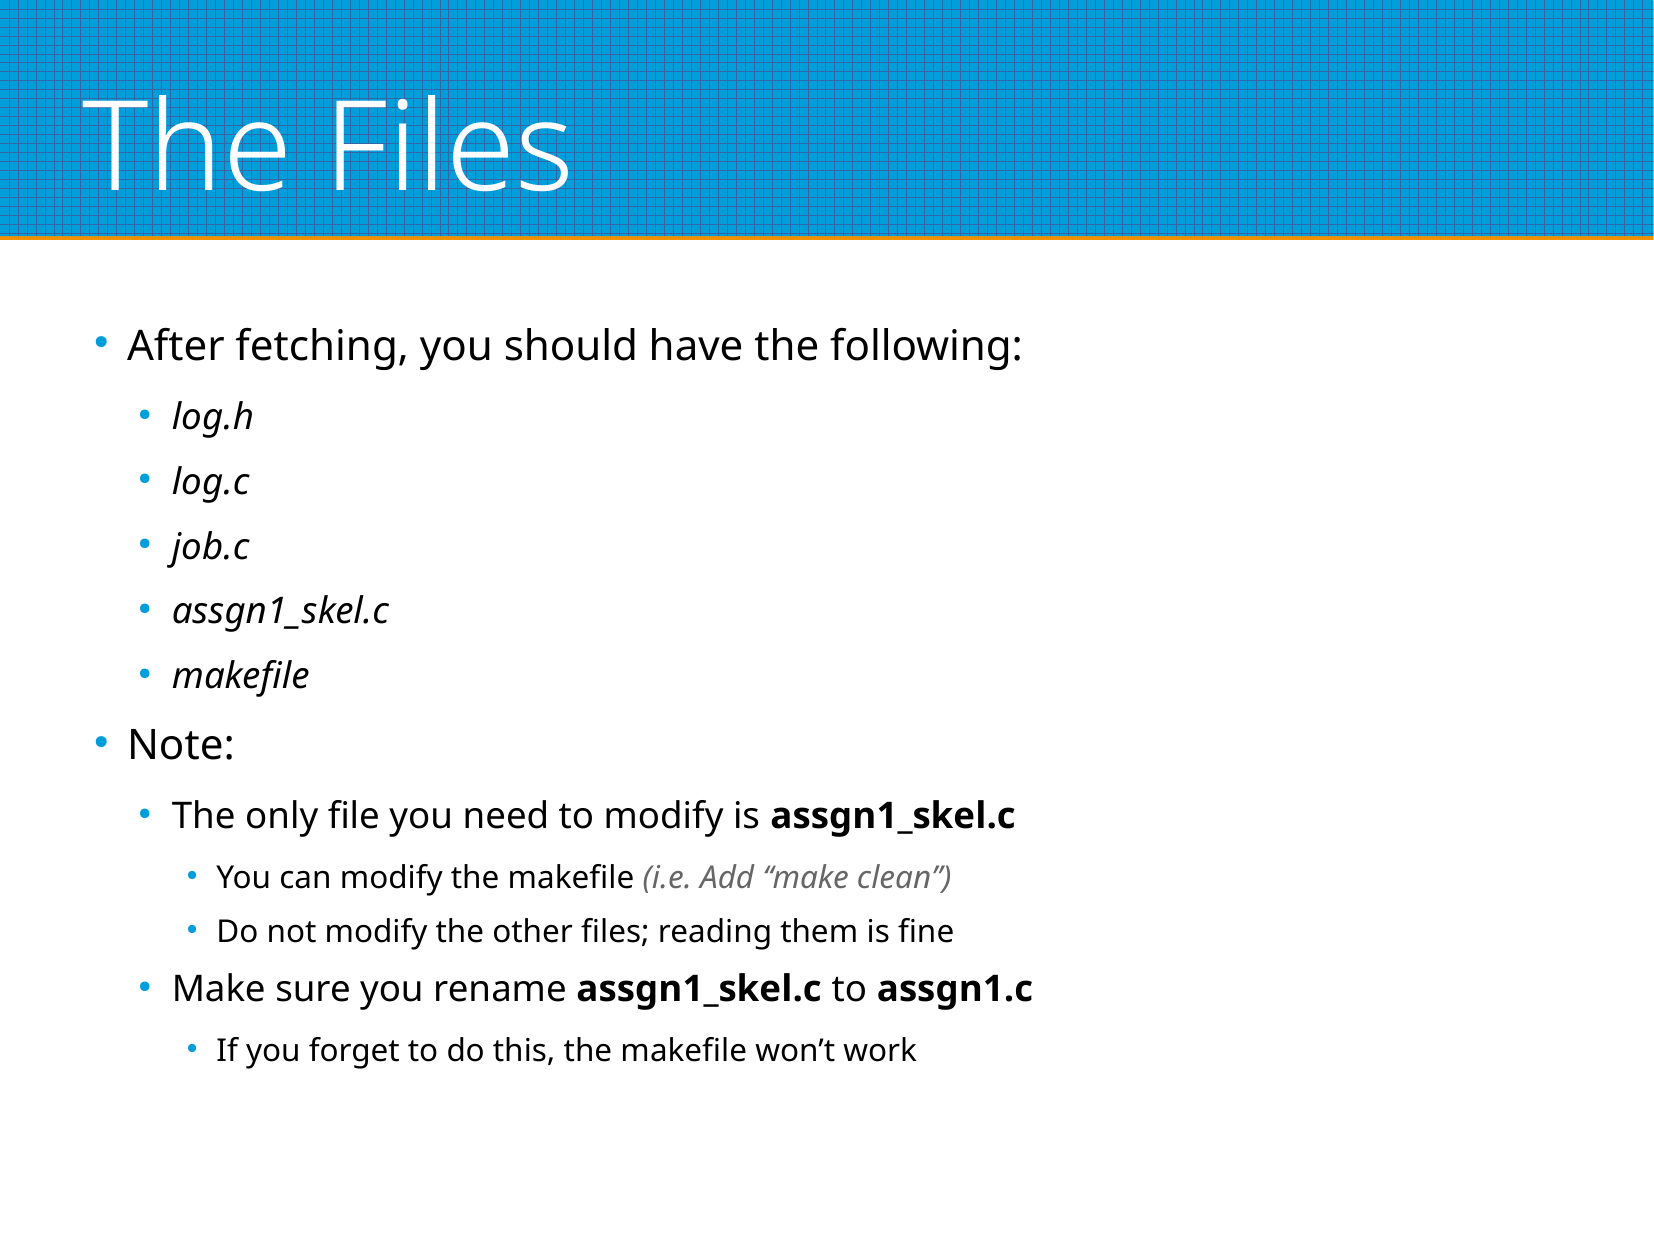

# The Files
After fetching, you should have the following:
log.h
log.c
job.c
assgn1_skel.c
makefile
Note:
The only file you need to modify is assgn1_skel.c
You can modify the makefile (i.e. Add ‘‘make clean’’)
Do not modify the other files; reading them is fine
Make sure you rename assgn1_skel.c to assgn1.c
If you forget to do this, the makefile won’t work